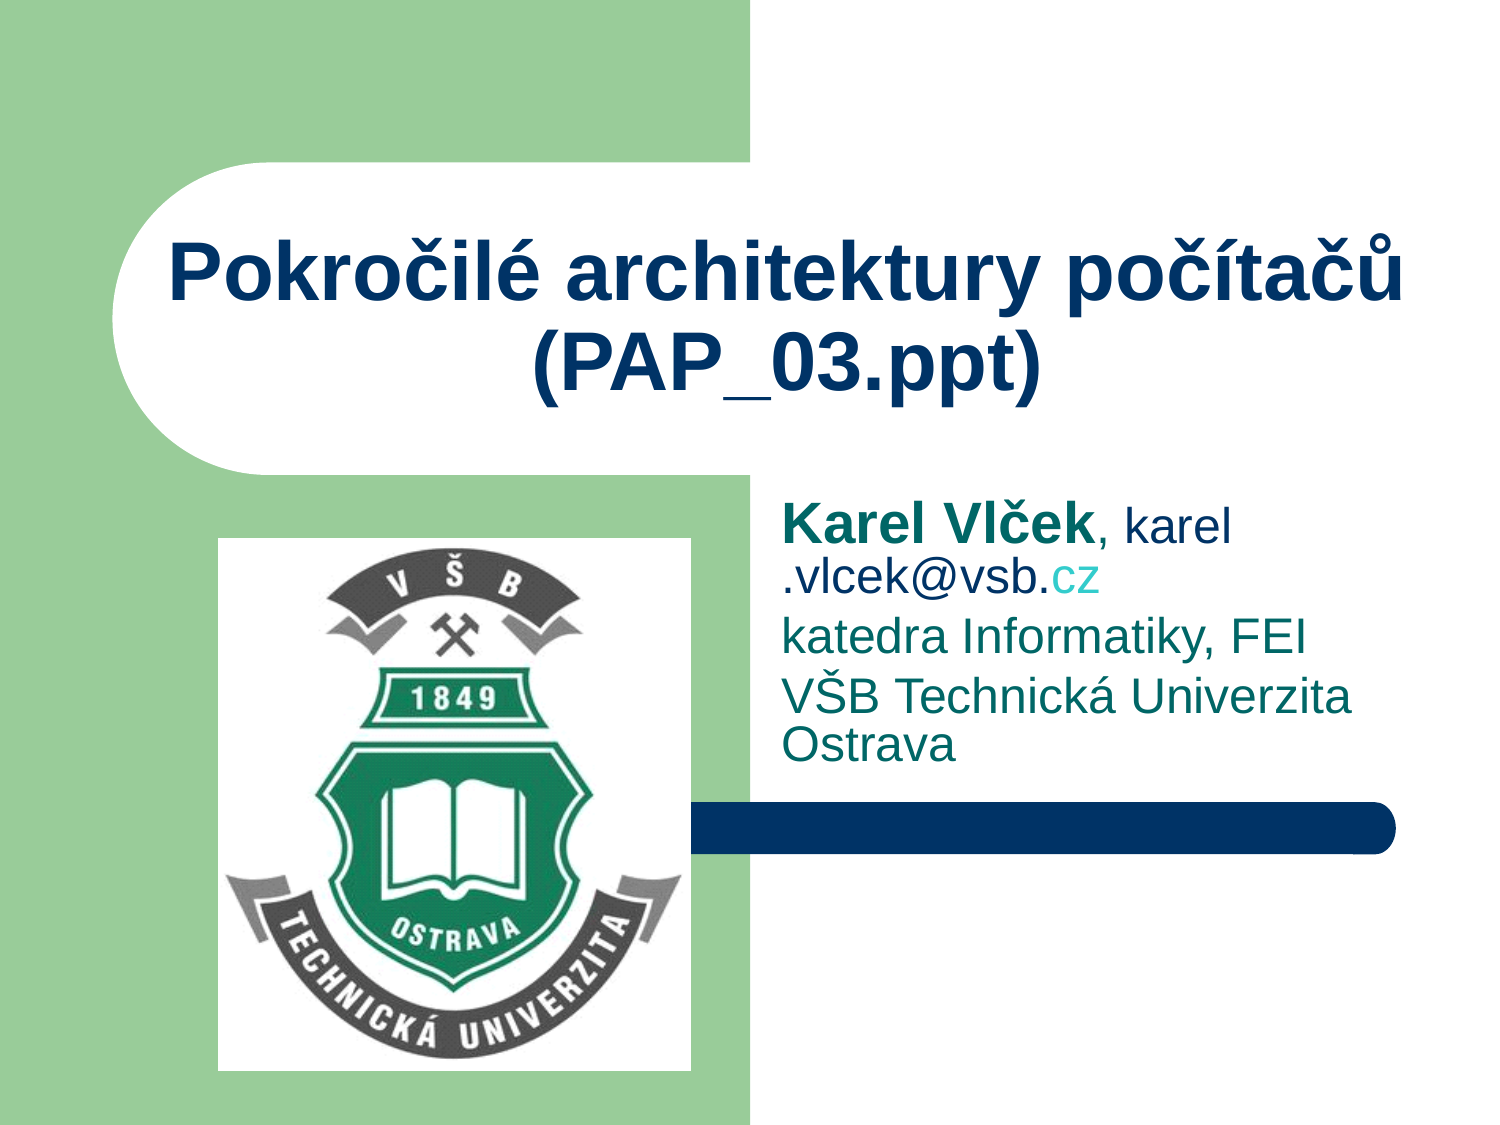

# Pokročilé architektury počítačů (PAP_03.ppt)
Karel Vlček, karel.vlcek@vsb.cz
katedra Informatiky, FEI
VŠB Technická Univerzita Ostrava